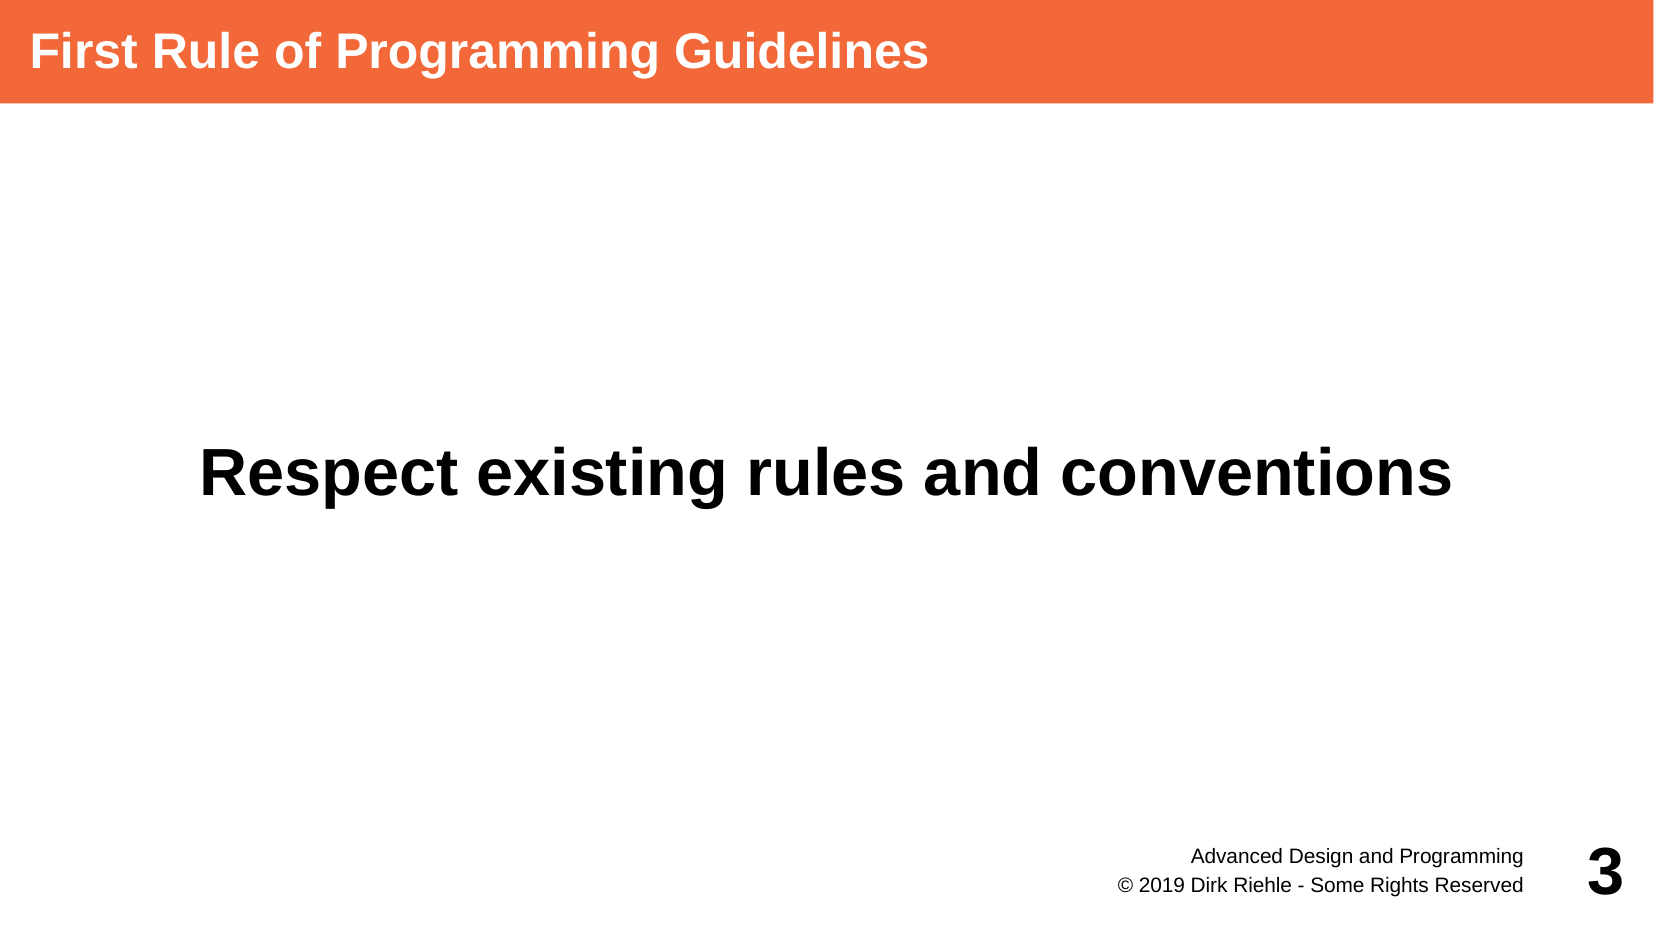

# First Rule of Programming Guidelines
Respect existing rules and conventions
Advanced Design and Programming
3
© 2019 Dirk Riehle - Some Rights Reserved